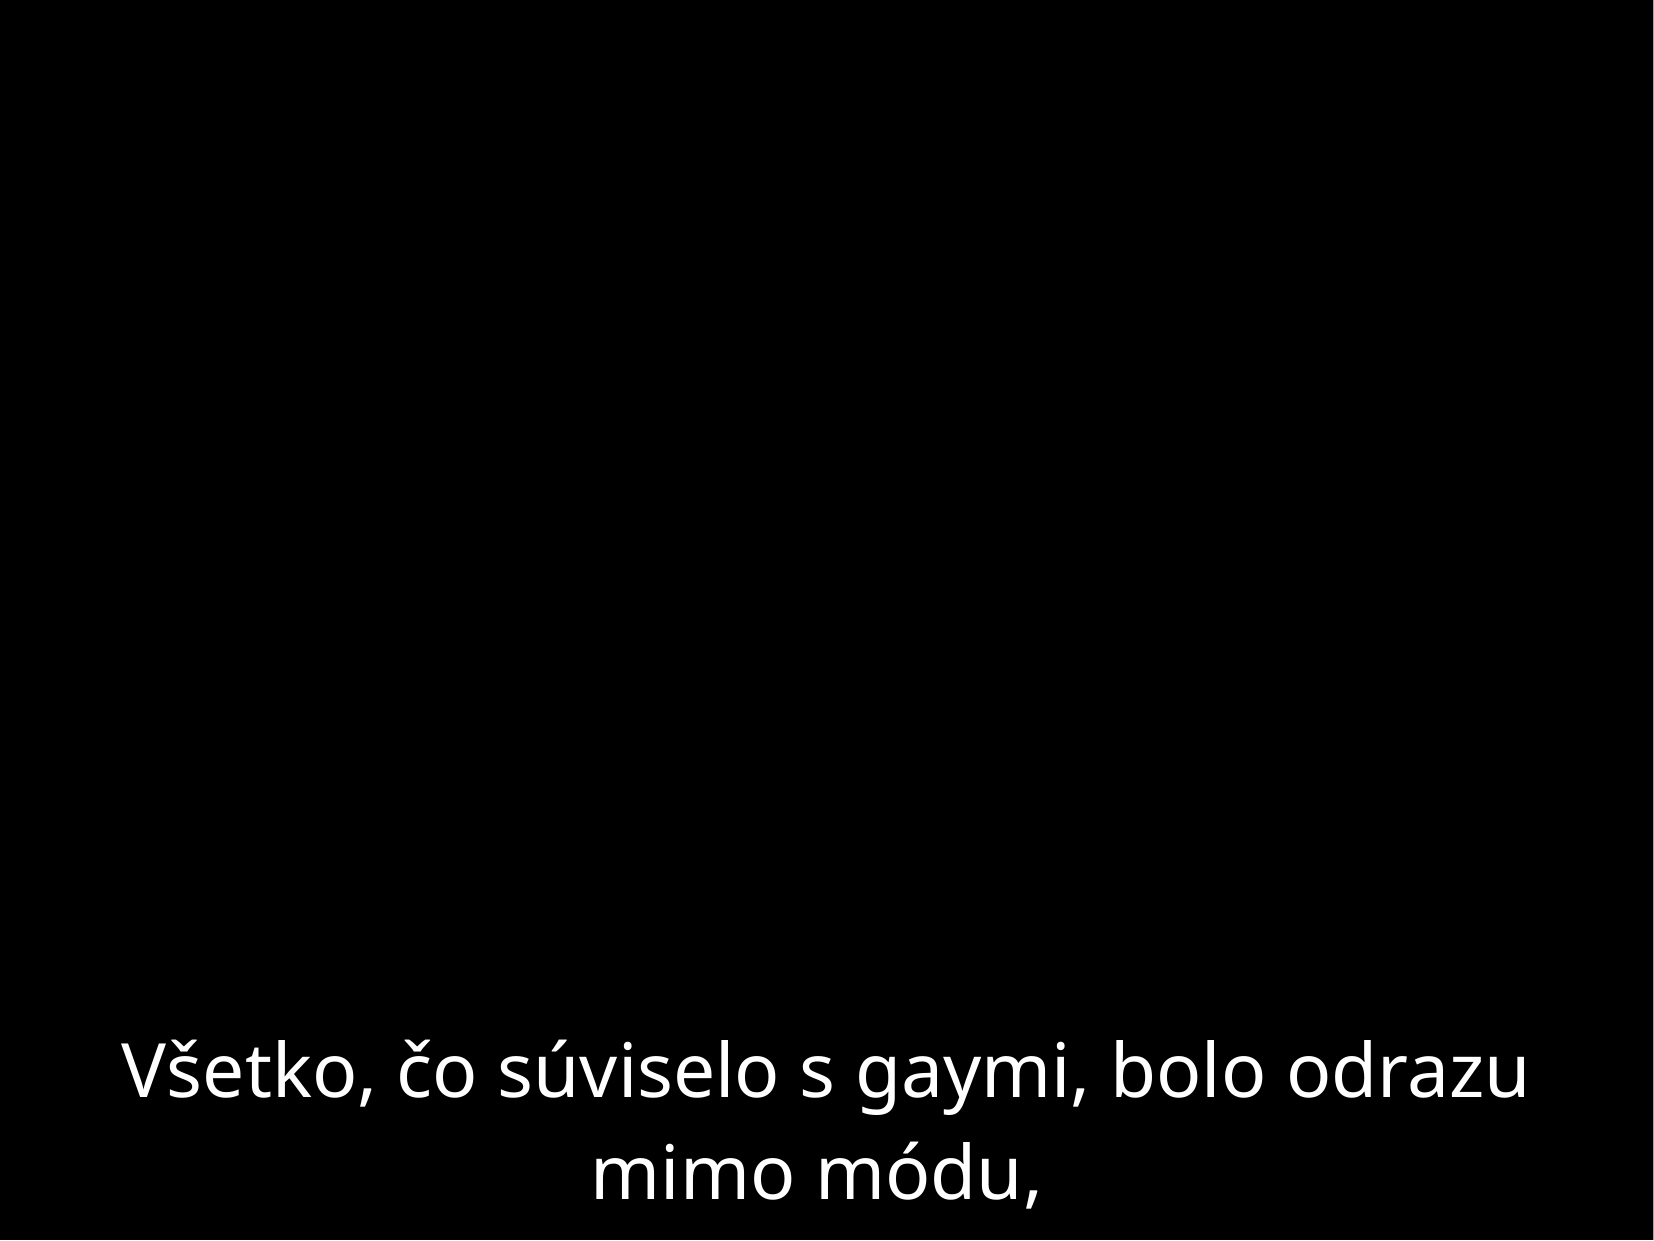

# Všetko, čo súviselo s gaymi, bolo odrazu mimo módu,